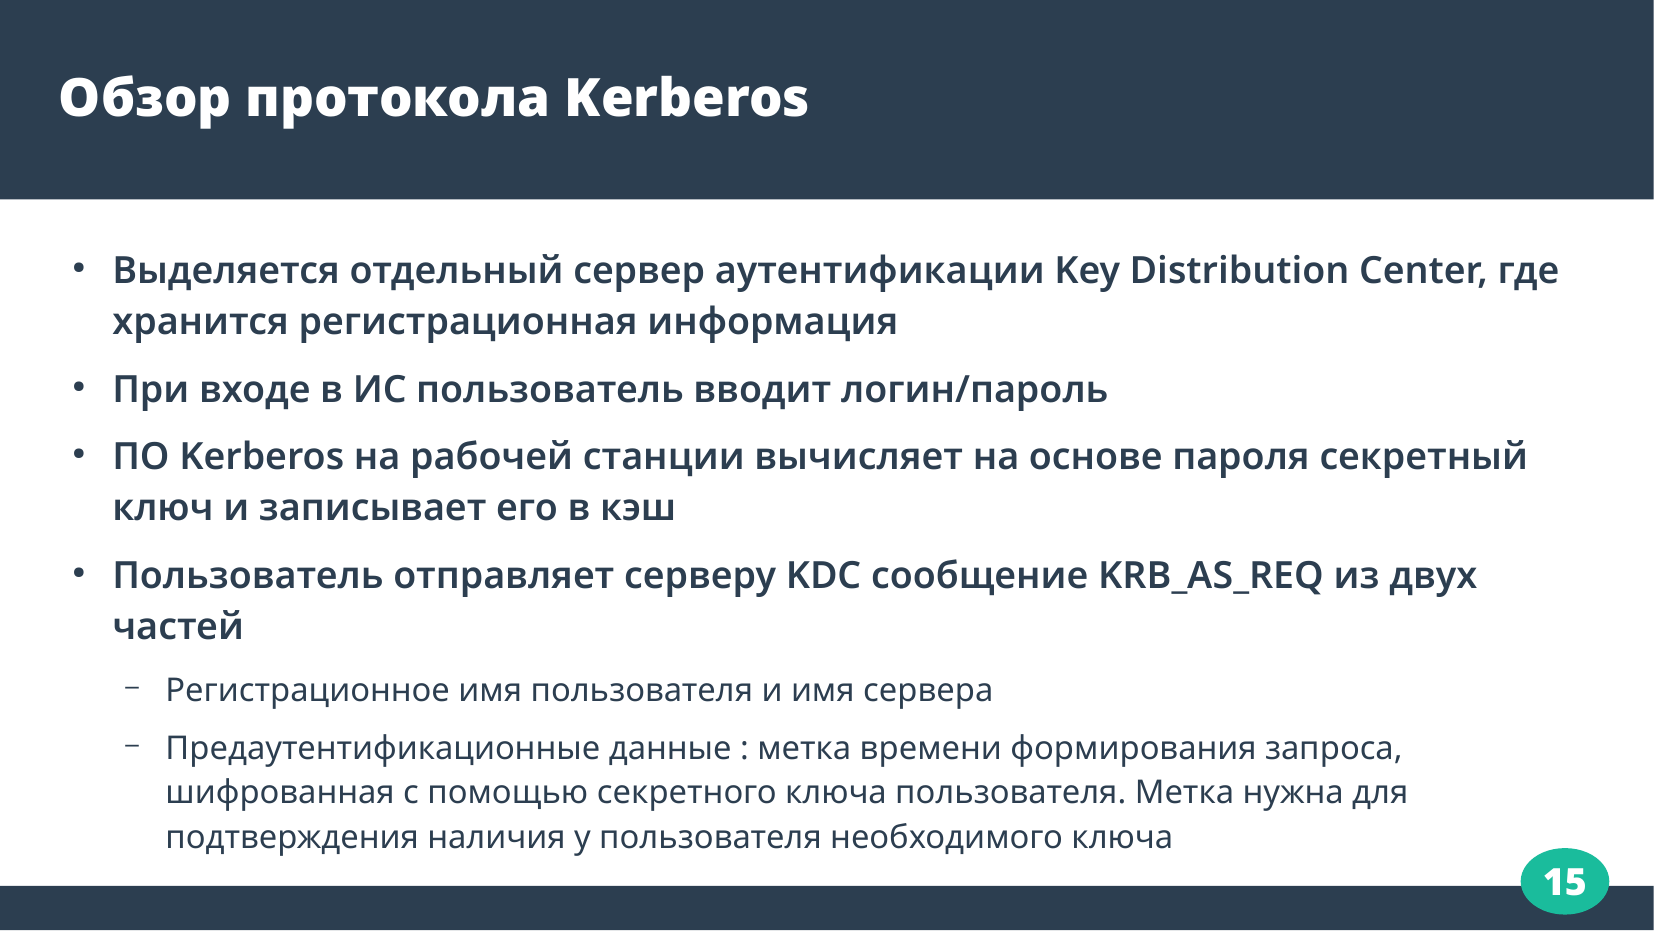

# Обзор протокола Kerberos
Выделяется отдельный сервер аутентификации Key Distribution Center, где хранится регистрационная информация
При входе в ИС пользователь вводит логин/пароль
ПО Kerberos на рабочей станции вычисляет на основе пароля секретный ключ и записывает его в кэш
Пользователь отправляет серверу KDC сообщение KRB_AS_REQ из двух частей
Регистрационное имя пользователя и имя сервера
Предаутентификационные данные : метка времени формирования запроса, шифрованная с помощью секретного ключа пользователя. Метка нужна для подтверждения наличия у пользователя необходимого ключа
15